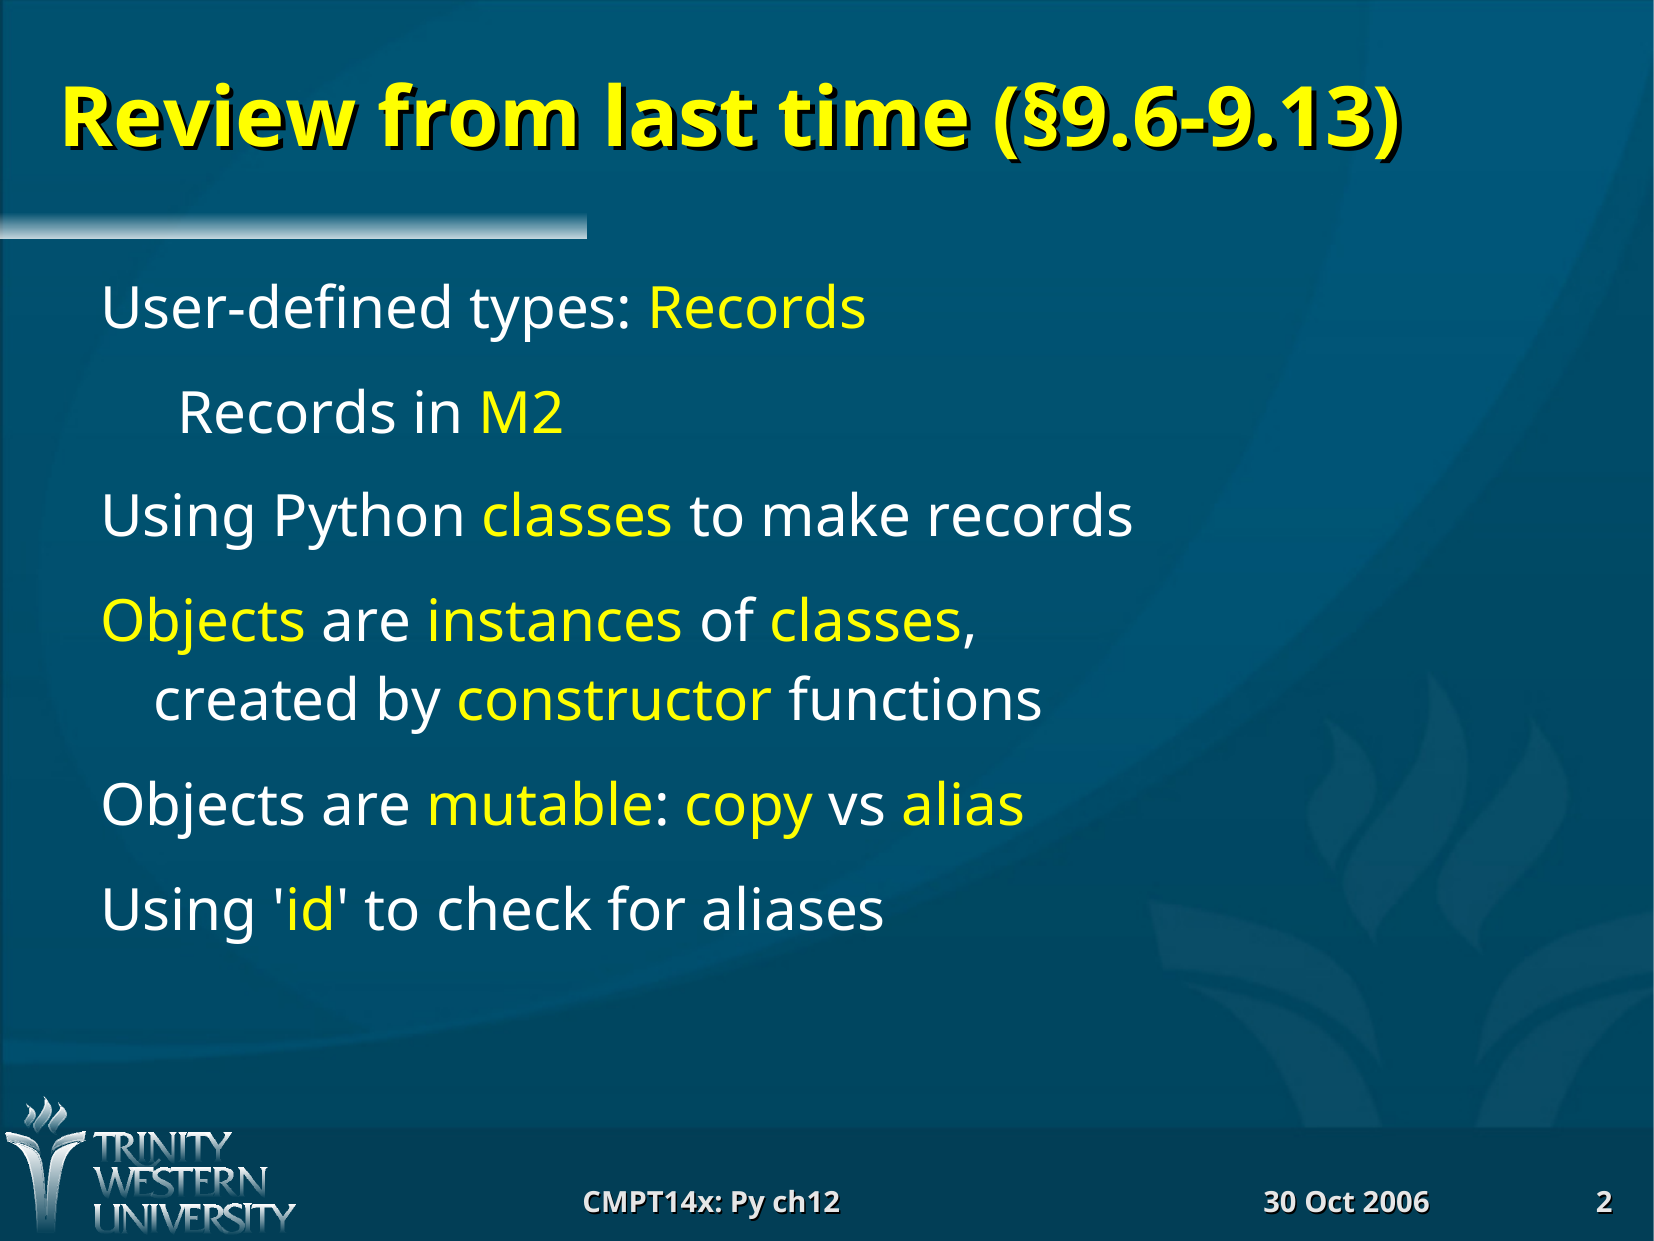

# Review from last time (§9.6-9.13)
User-defined types: Records
Records in M2
Using Python classes to make records
Objects are instances of classes,
created by constructor functions
Objects are mutable: copy vs alias
Using 'id' to check for aliases
CMPT14x: Py ch12
30 Oct 2006
2